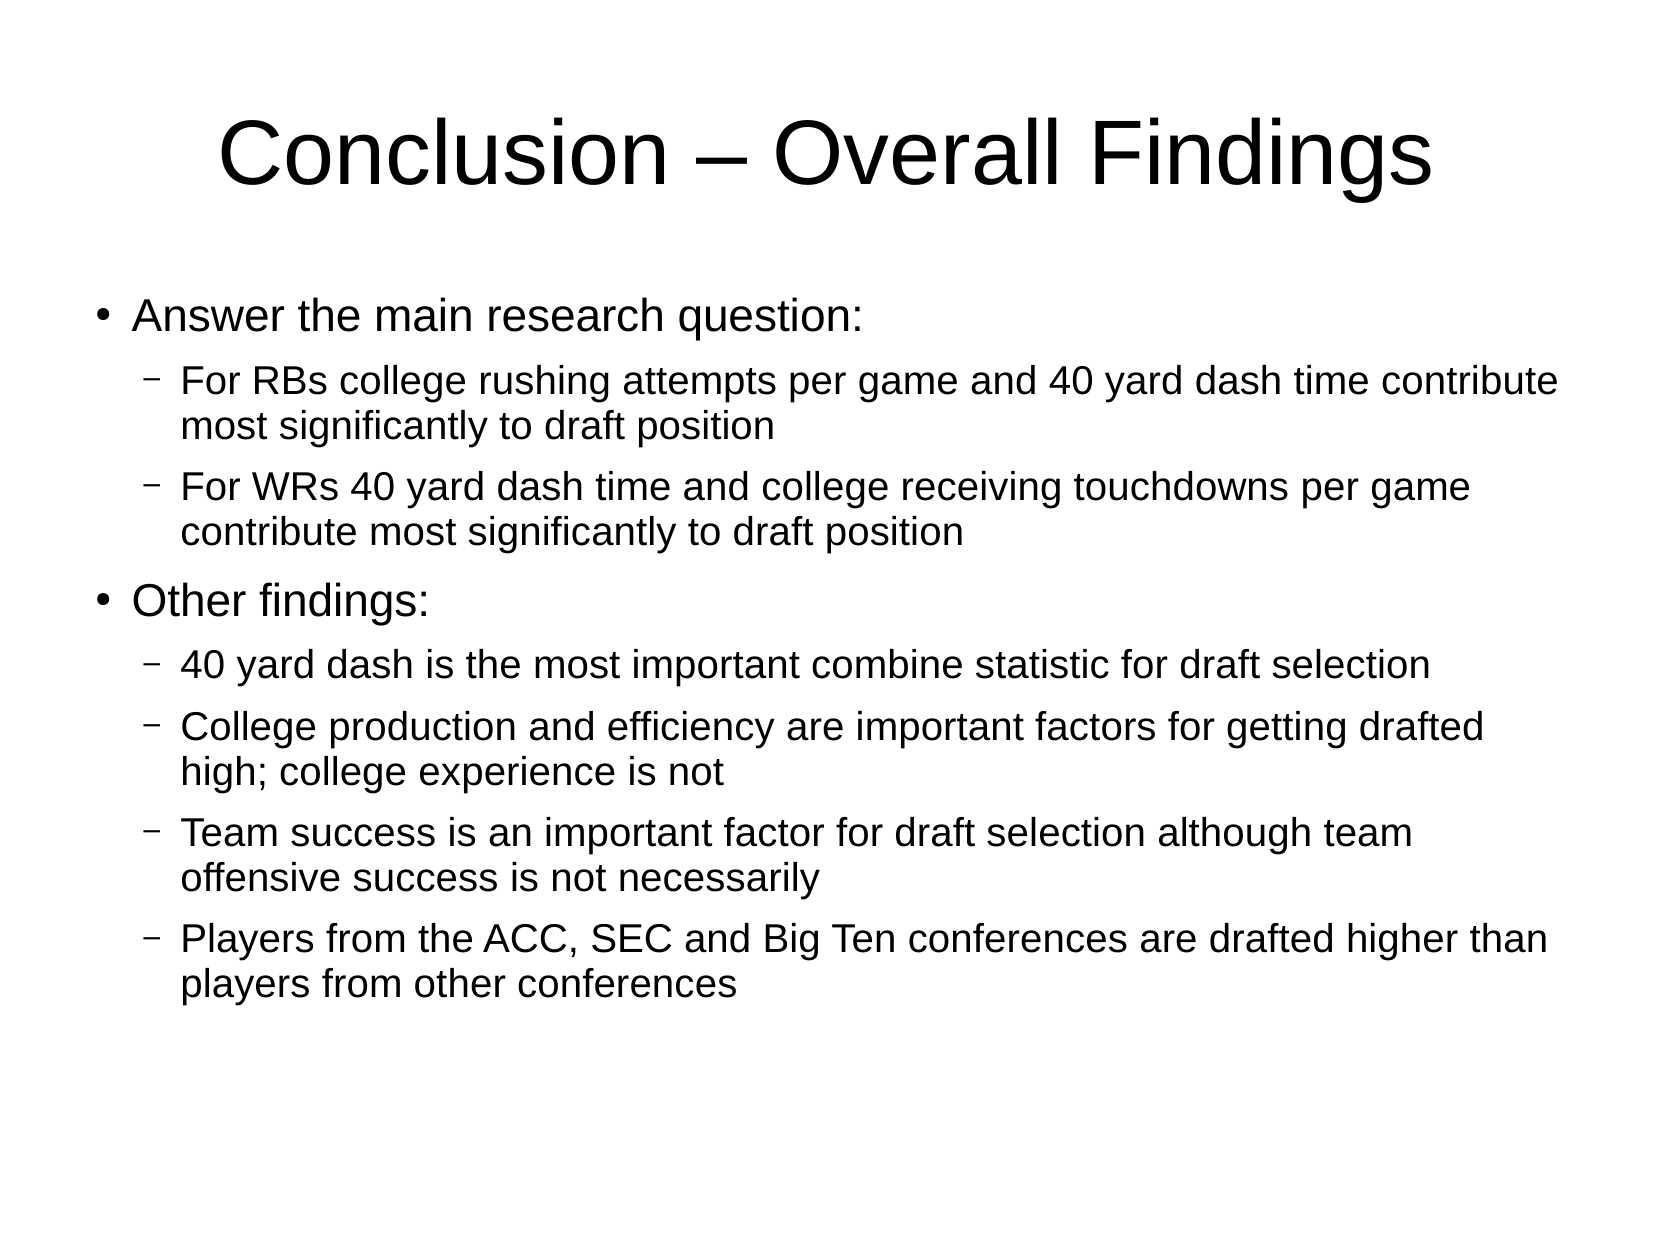

# Conclusion – Overall Findings
Answer the main research question:
For RBs college rushing attempts per game and 40 yard dash time contribute most significantly to draft position
For WRs 40 yard dash time and college receiving touchdowns per game contribute most significantly to draft position
Other findings:
40 yard dash is the most important combine statistic for draft selection
College production and efficiency are important factors for getting drafted high; college experience is not
Team success is an important factor for draft selection although team offensive success is not necessarily
Players from the ACC, SEC and Big Ten conferences are drafted higher than players from other conferences